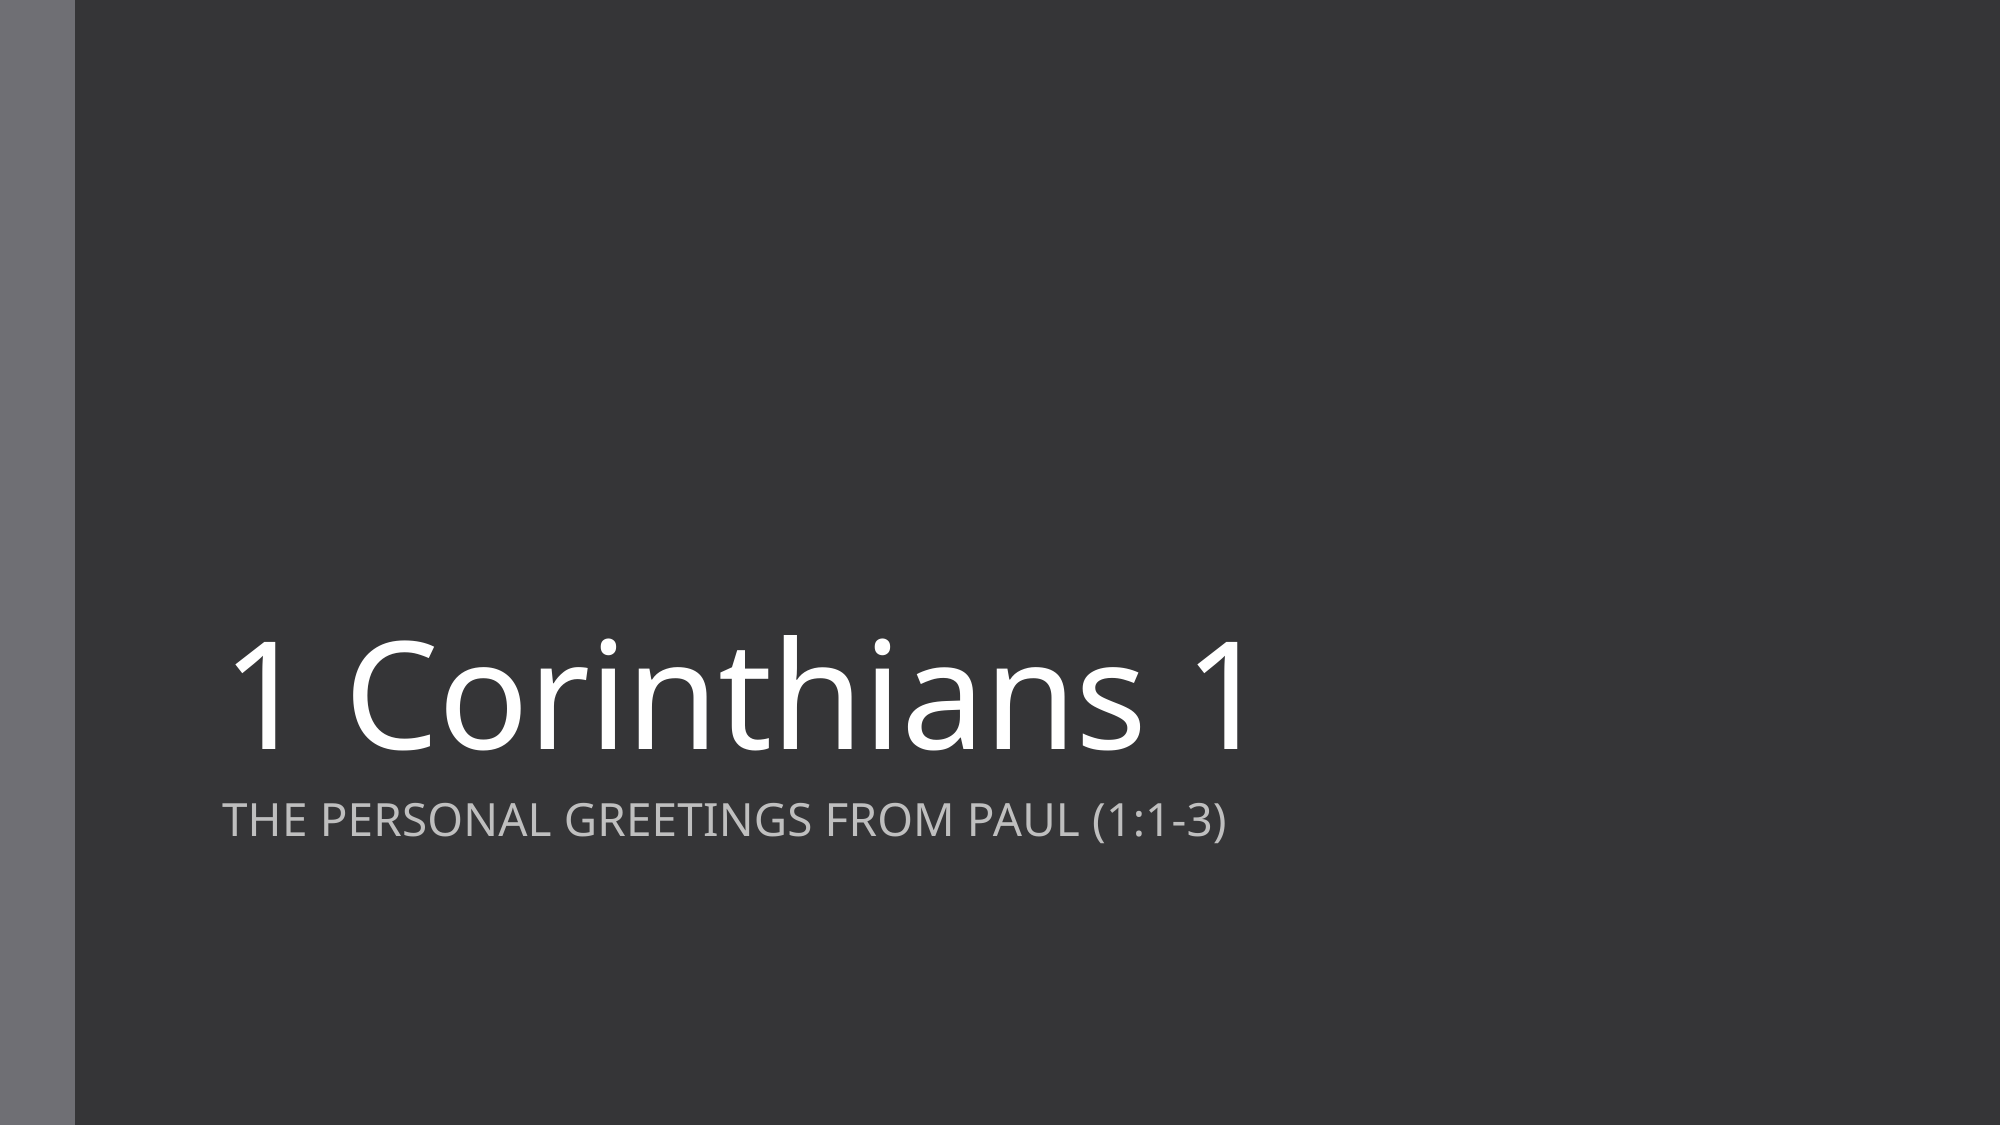

# 1 Corinthians 1
THE PERSONAL GREETINGS FROM PAUL (1:1-3)